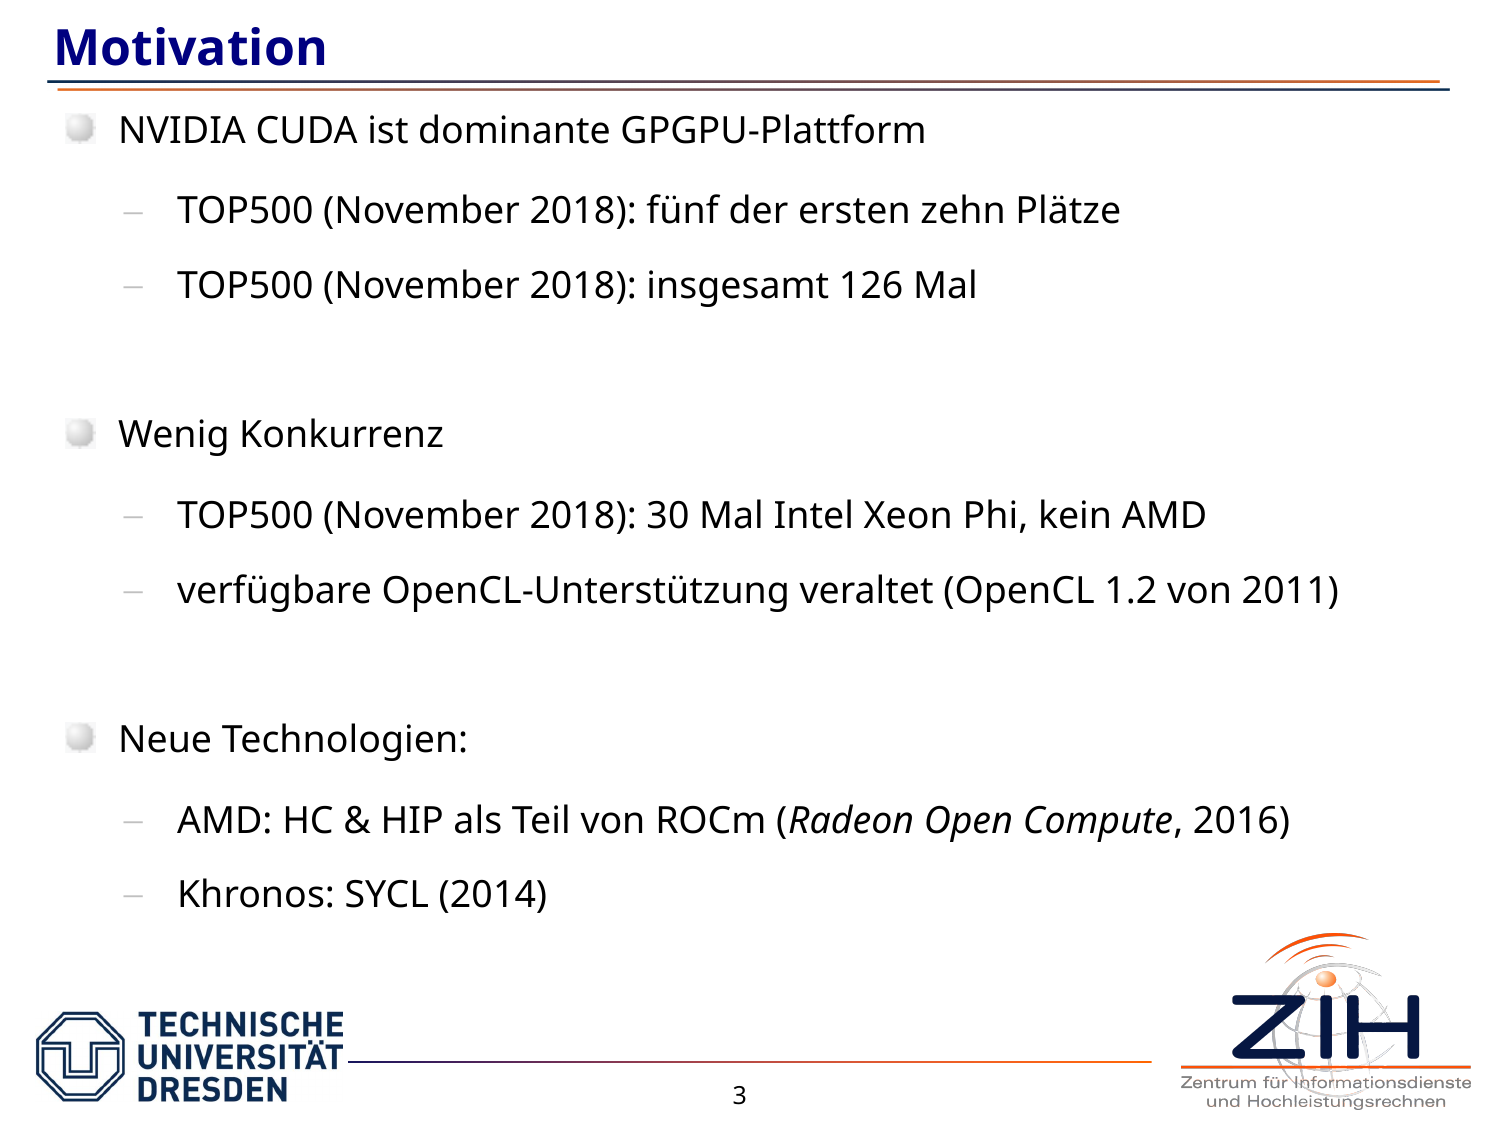

# Motivation
NVIDIA CUDA ist dominante GPGPU-Plattform
TOP500 (November 2018): fünf der ersten zehn Plätze
TOP500 (November 2018): insgesamt 126 Mal
Wenig Konkurrenz
TOP500 (November 2018): 30 Mal Intel Xeon Phi, kein AMD
verfügbare OpenCL-Unterstützung veraltet (OpenCL 1.2 von 2011)
Neue Technologien:
AMD: HC & HIP als Teil von ROCm (Radeon Open Compute, 2016)
Khronos: SYCL (2014)
3